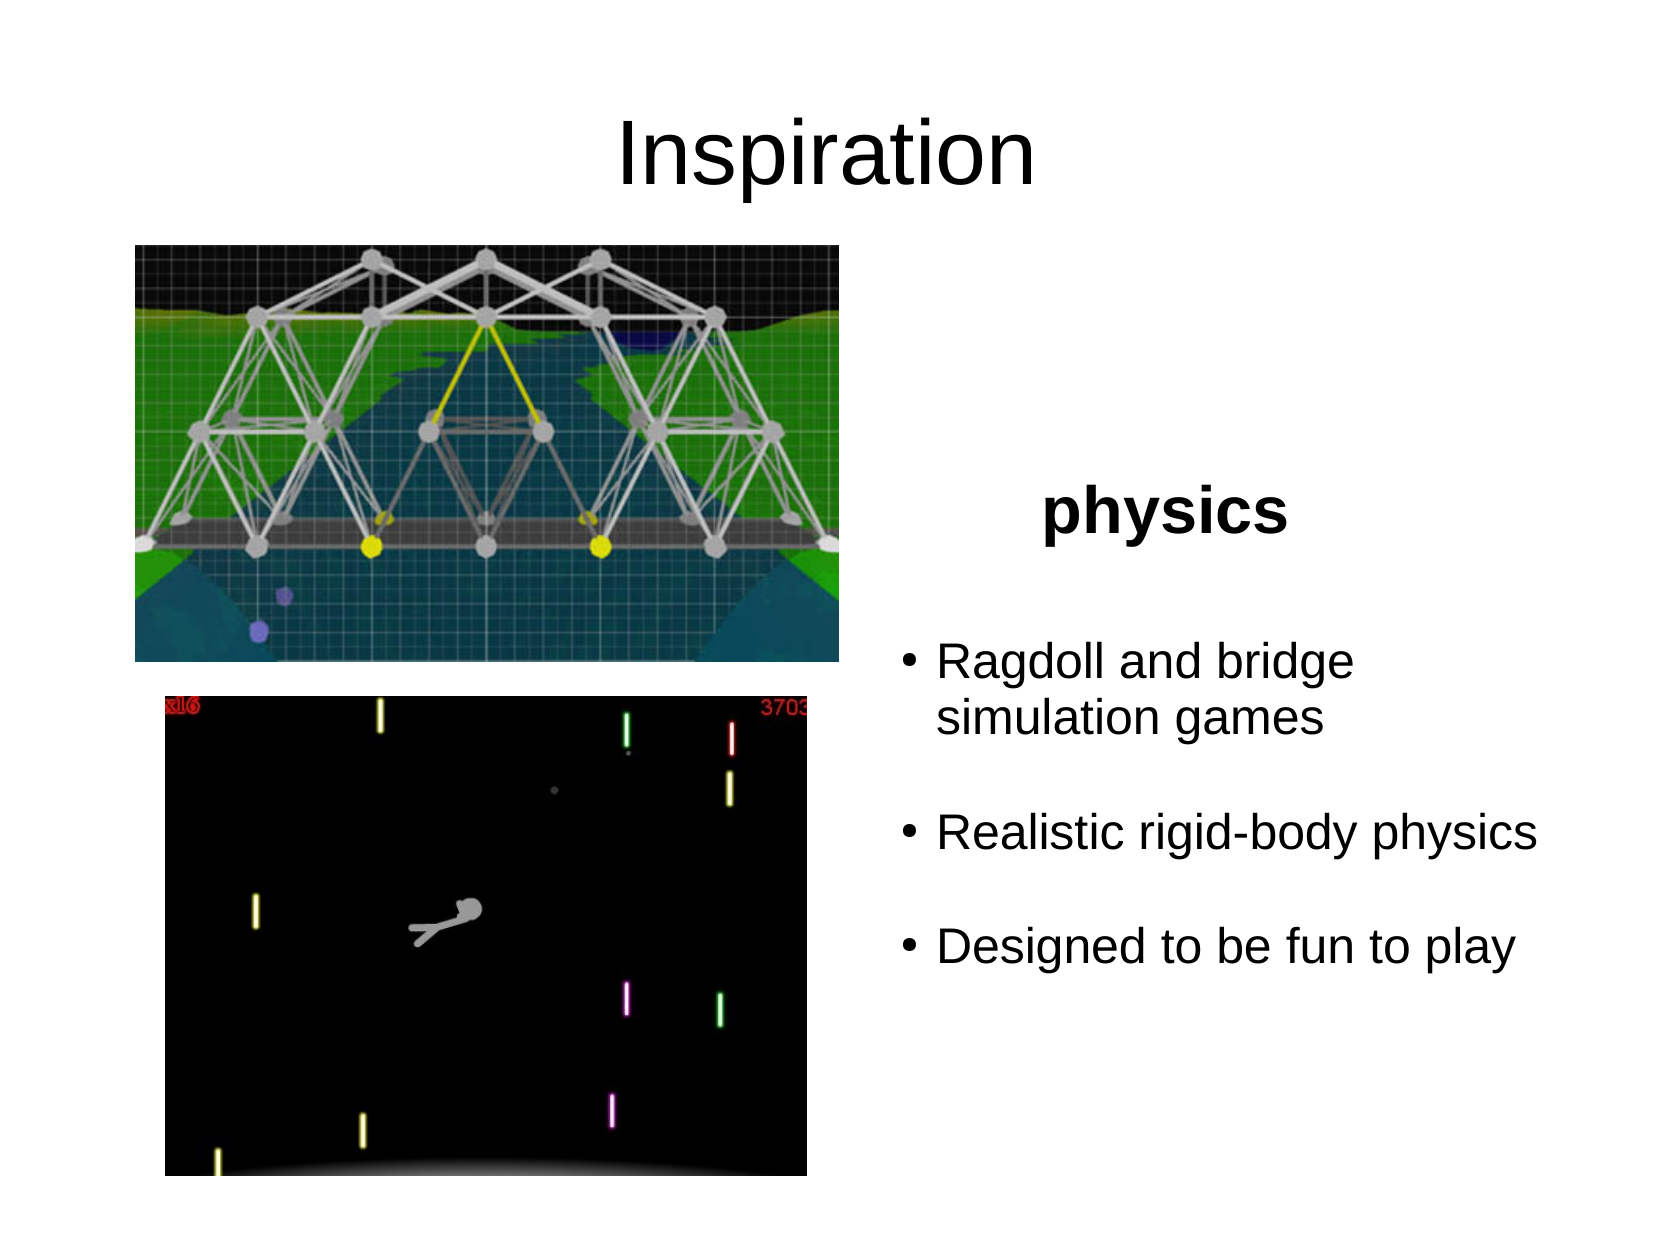

# Inspiration
“Exploring and implementing real-time computer graphics and accurate physics”
Ragdoll and bridge simulation games
Realistic rigid-body physics
Designed to be fun to play